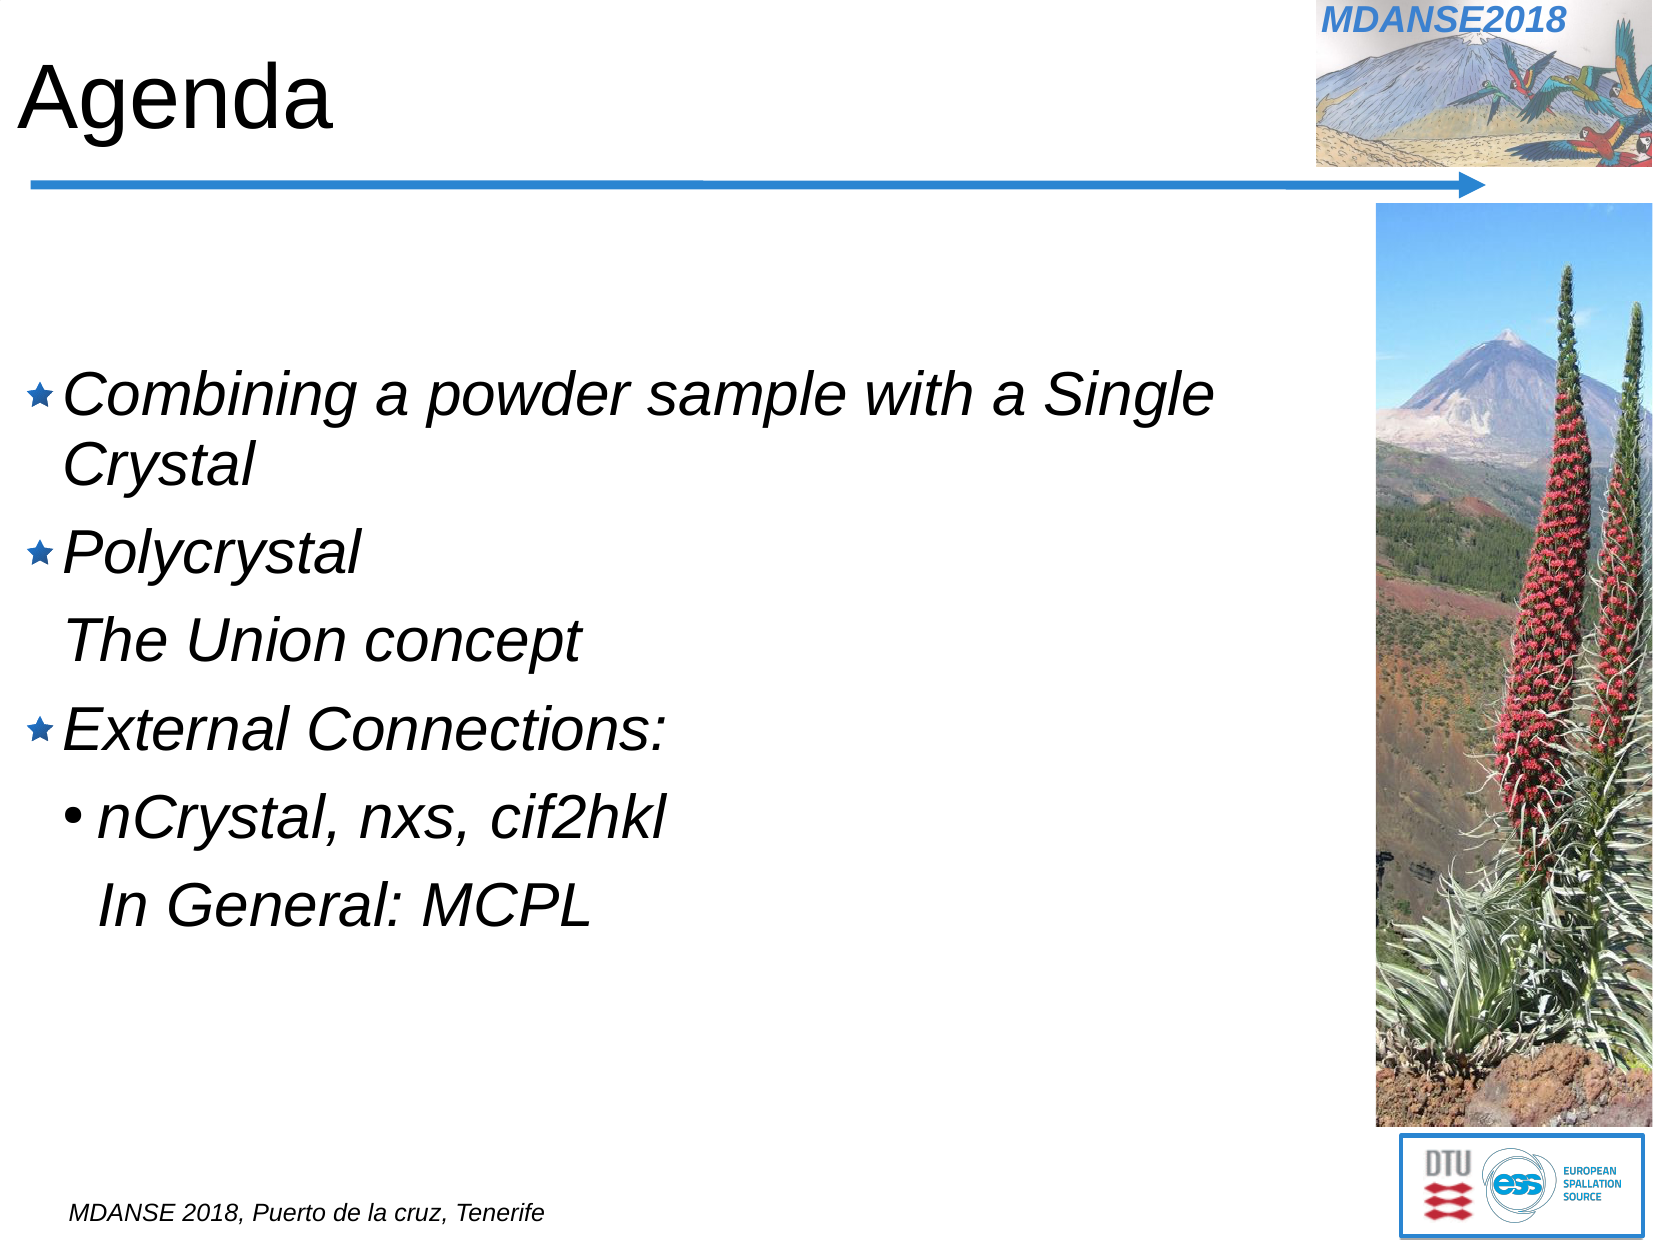

Agenda
# Combining a powder sample with a Single Crystal
Polycrystal
The Union concept
External Connections:
nCrystal, nxs, cif2hkl
In General: MCPL